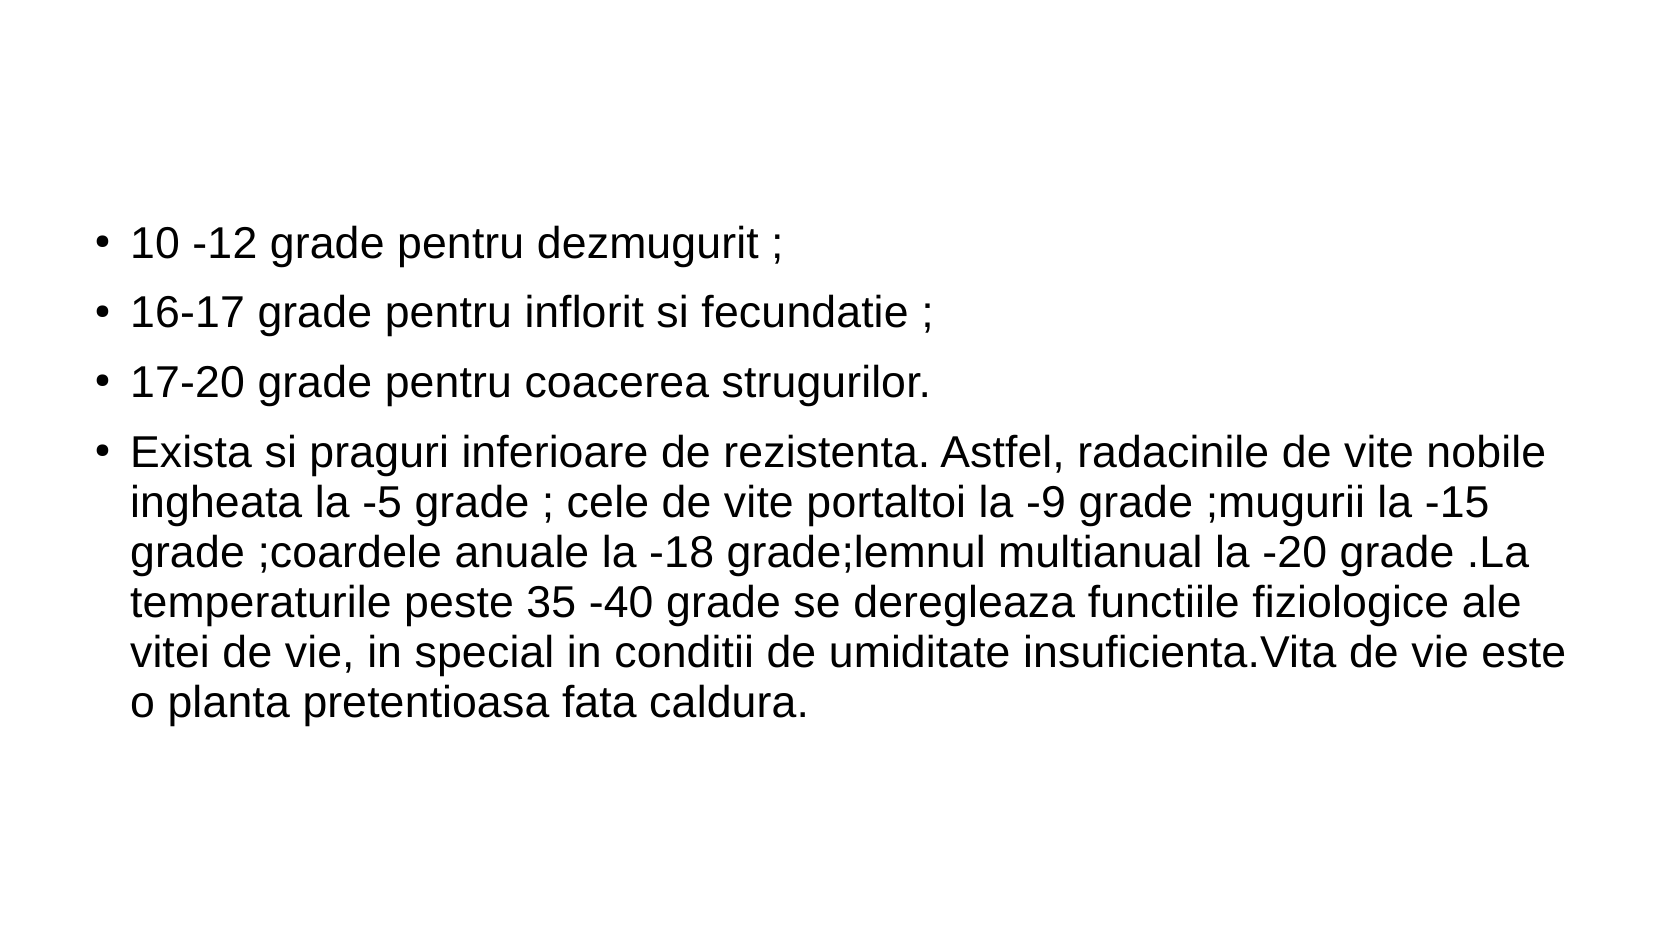

# 10 -12 grade pentru dezmugurit ;
16-17 grade pentru inflorit si fecundatie ;
17-20 grade pentru coacerea strugurilor.
Exista si praguri inferioare de rezistenta. Astfel, radacinile de vite nobile ingheata la -5 grade ; cele de vite portaltoi la -9 grade ;mugurii la -15 grade ;coardele anuale la -18 grade;lemnul multianual la -20 grade .La temperaturile peste 35 -40 grade se deregleaza functiile fiziologice ale vitei de vie, in special in conditii de umiditate insuficienta.Vita de vie este o planta pretentioasa fata caldura.